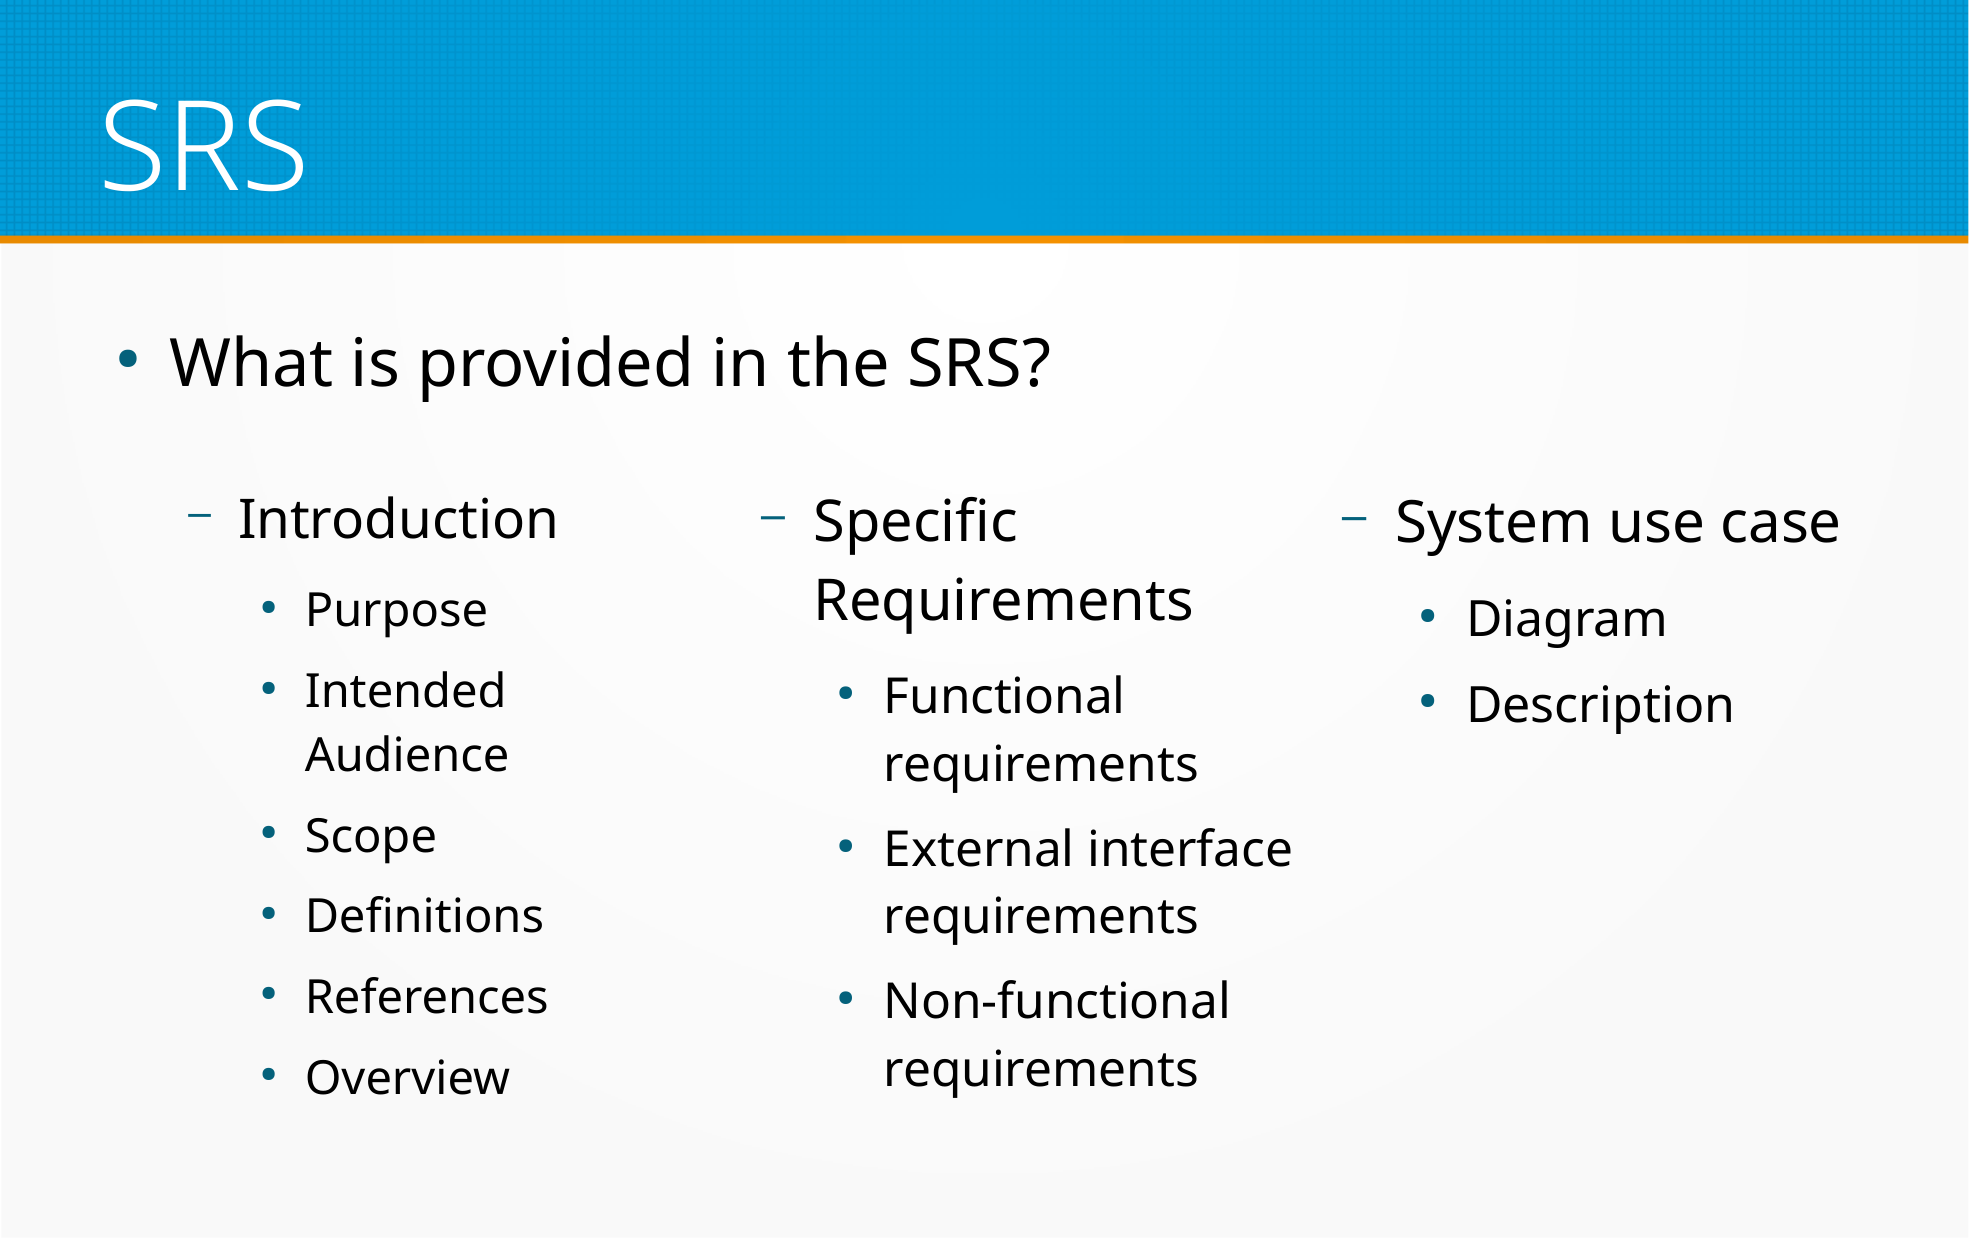

# SRS
What is provided in the SRS?
Introduction
Purpose
Intended Audience
Scope
Definitions
References
Overview
Specific
Requirements
Functional requirements
External interface
requirements
Non-functional
requirements
System use case
Diagram
Description